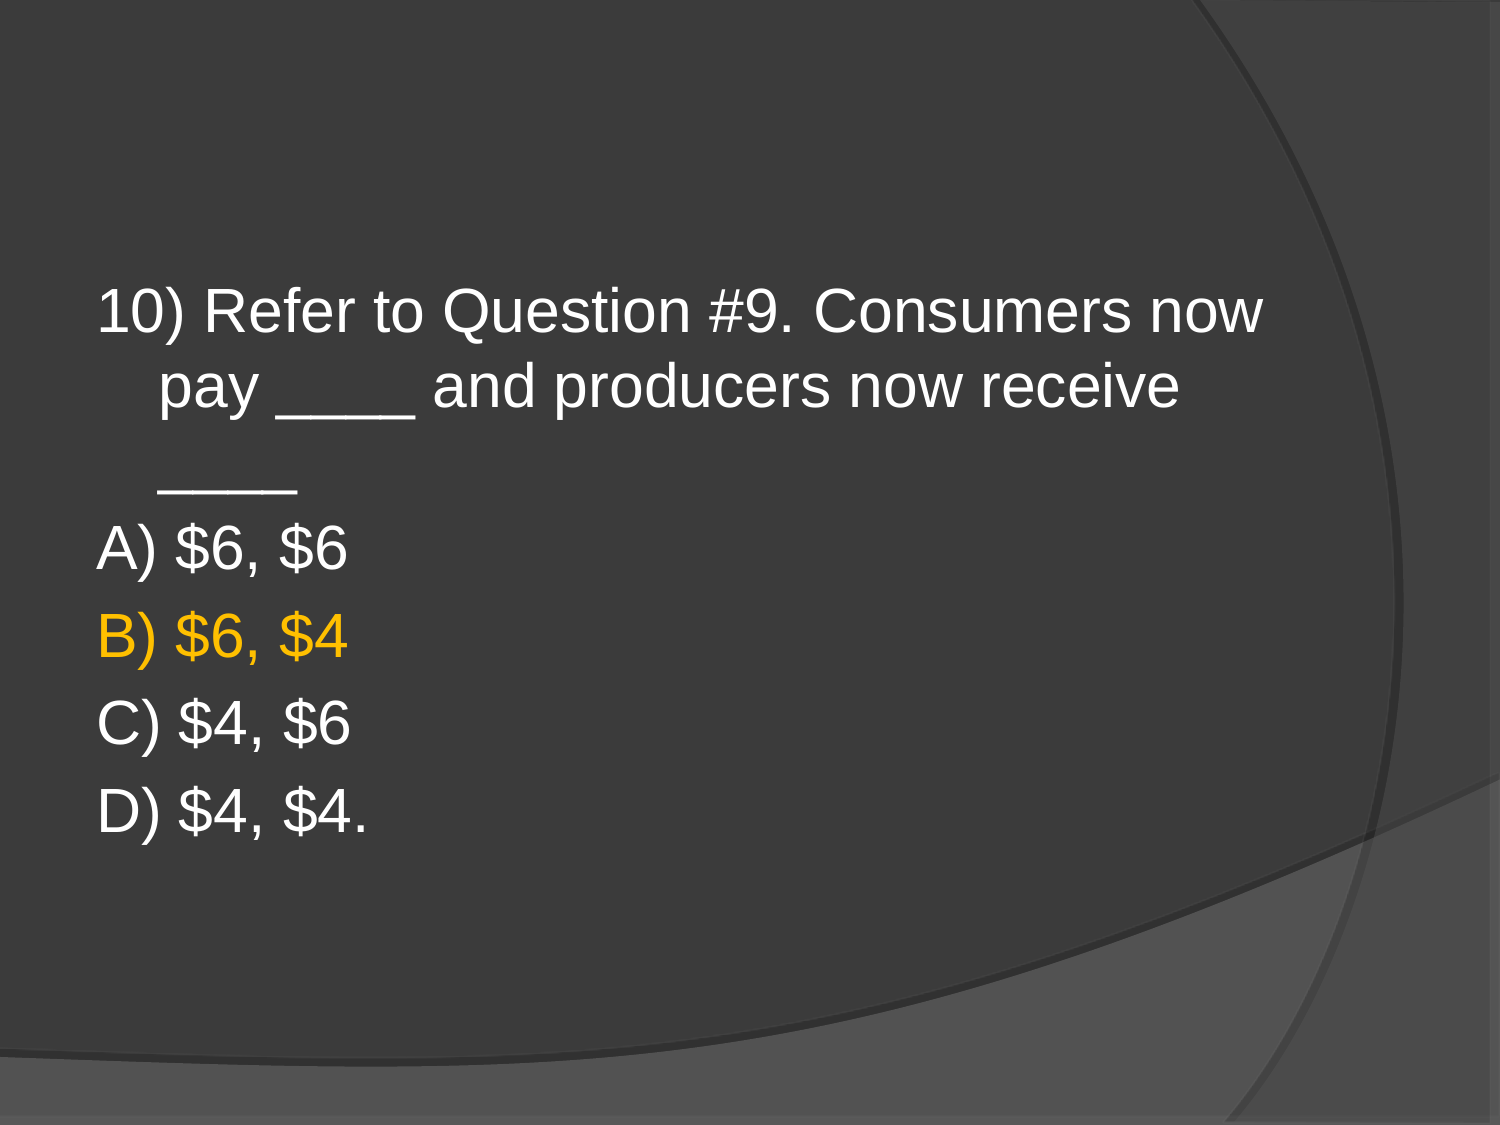

#
10) Refer to Question #9. Consumers now pay ____ and producers now receive ____
A) $6, $6
B) $6, $4
C) $4, $6
D) $4, $4.